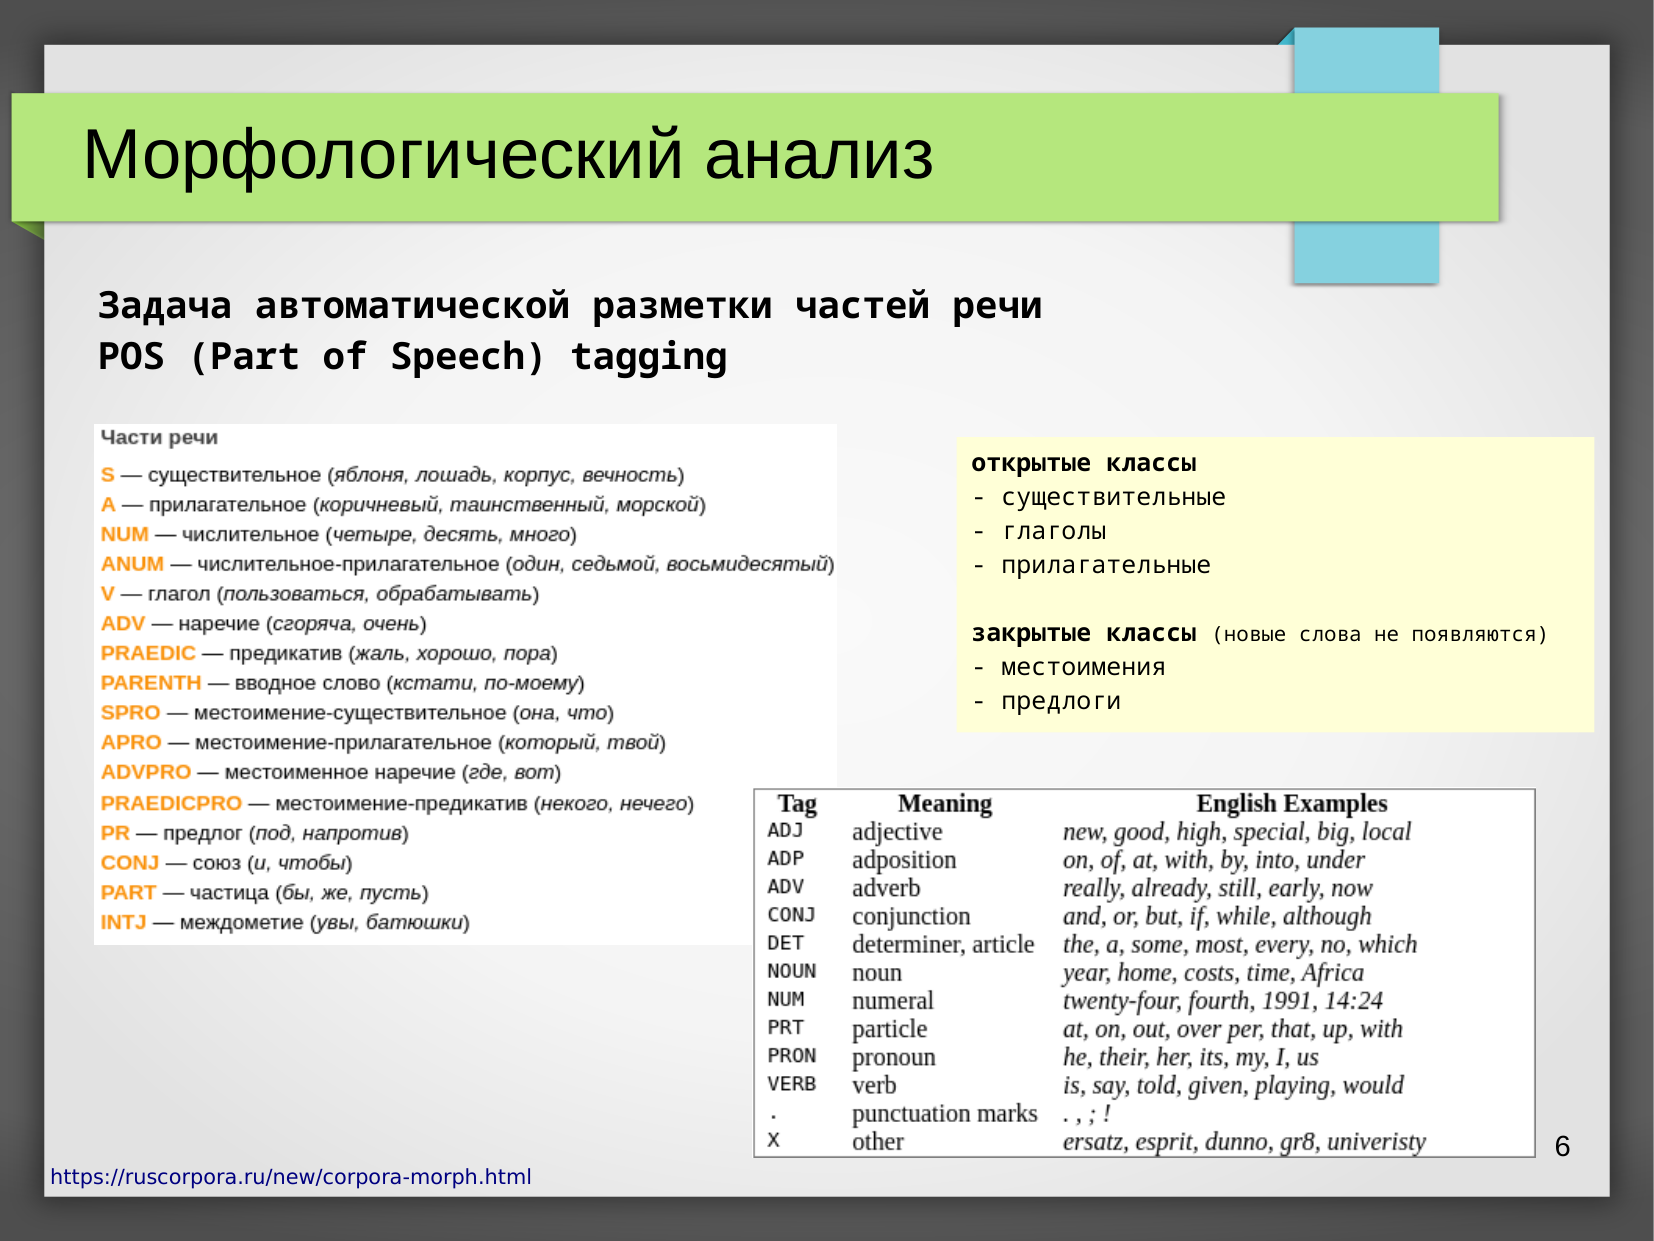

# Морфологический анализ
Задача автоматической разметки частей речи
POS (Part of Speech) tagging
открытые классы
- существительные
- глаголы
- прилагательные
закрытые классы (новые слова не появляются)
- местоимения
- предлоги
6
https://ruscorpora.ru/new/corpora-morph.html